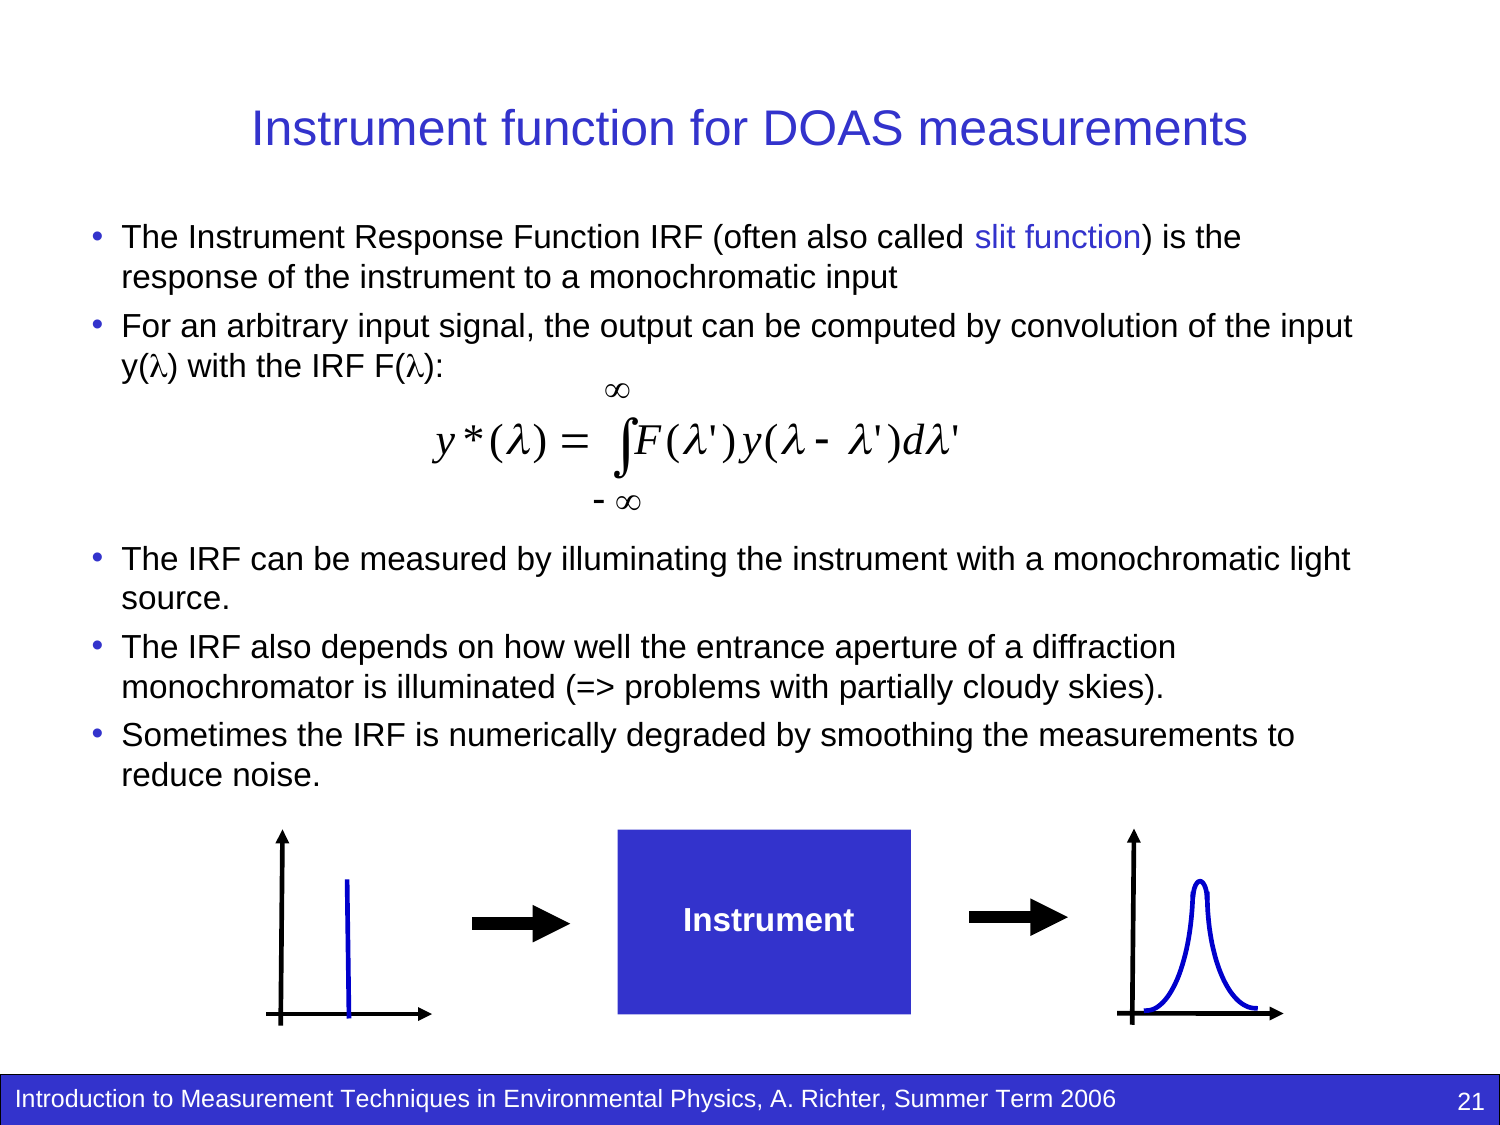

Instrument function for DOAS measurements
The Instrument Response Function IRF (often also called slit function) is the response of the instrument to a monochromatic input
For an arbitrary input signal, the output can be computed by convolution of the input y() with the IRF F():
The IRF can be measured by illuminating the instrument with a monochromatic light source.
The IRF also depends on how well the entrance aperture of a diffraction monochromator is illuminated (=> problems with partially cloudy skies).
Sometimes the IRF is numerically degraded by smoothing the measurements to reduce noise.
Instrument
21